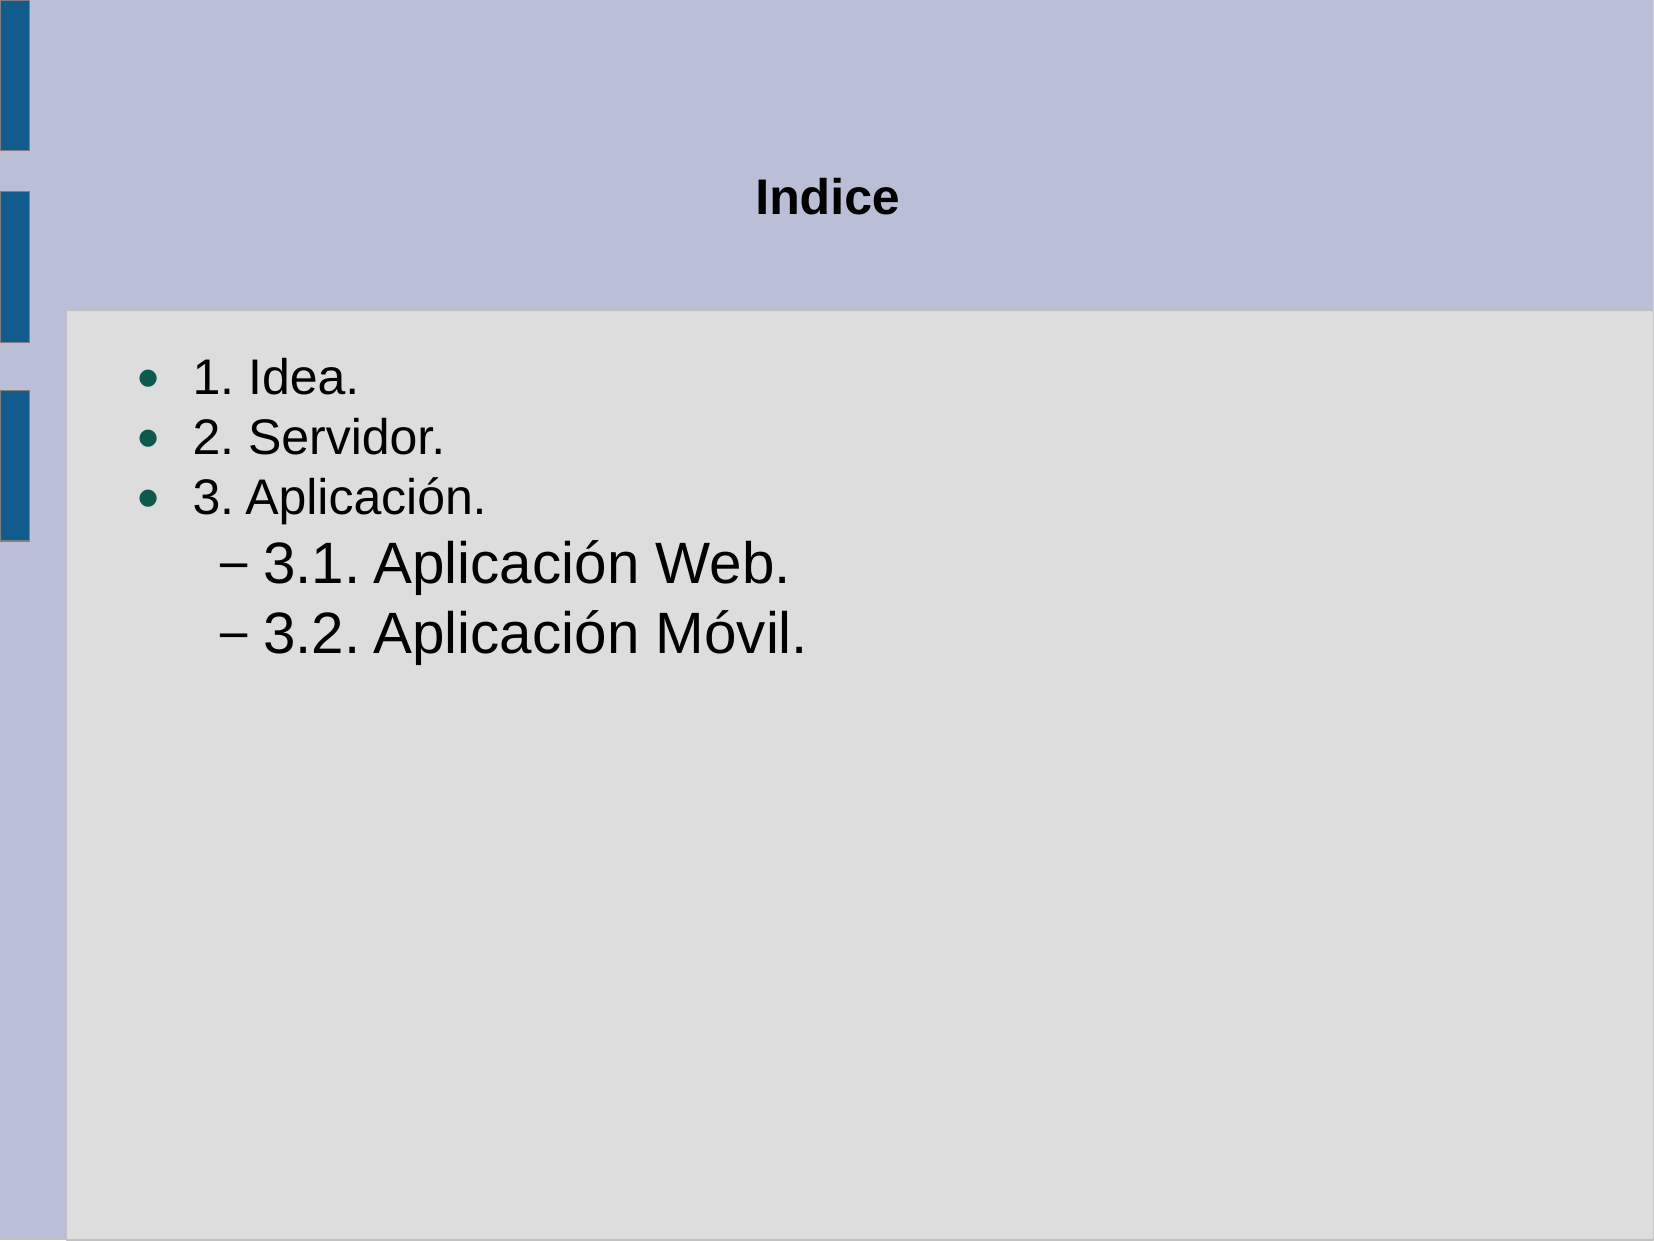

Indice
1. Idea.
2. Servidor.
3. Aplicación.
3.1. Aplicación Web.
3.2. Aplicación Móvil.